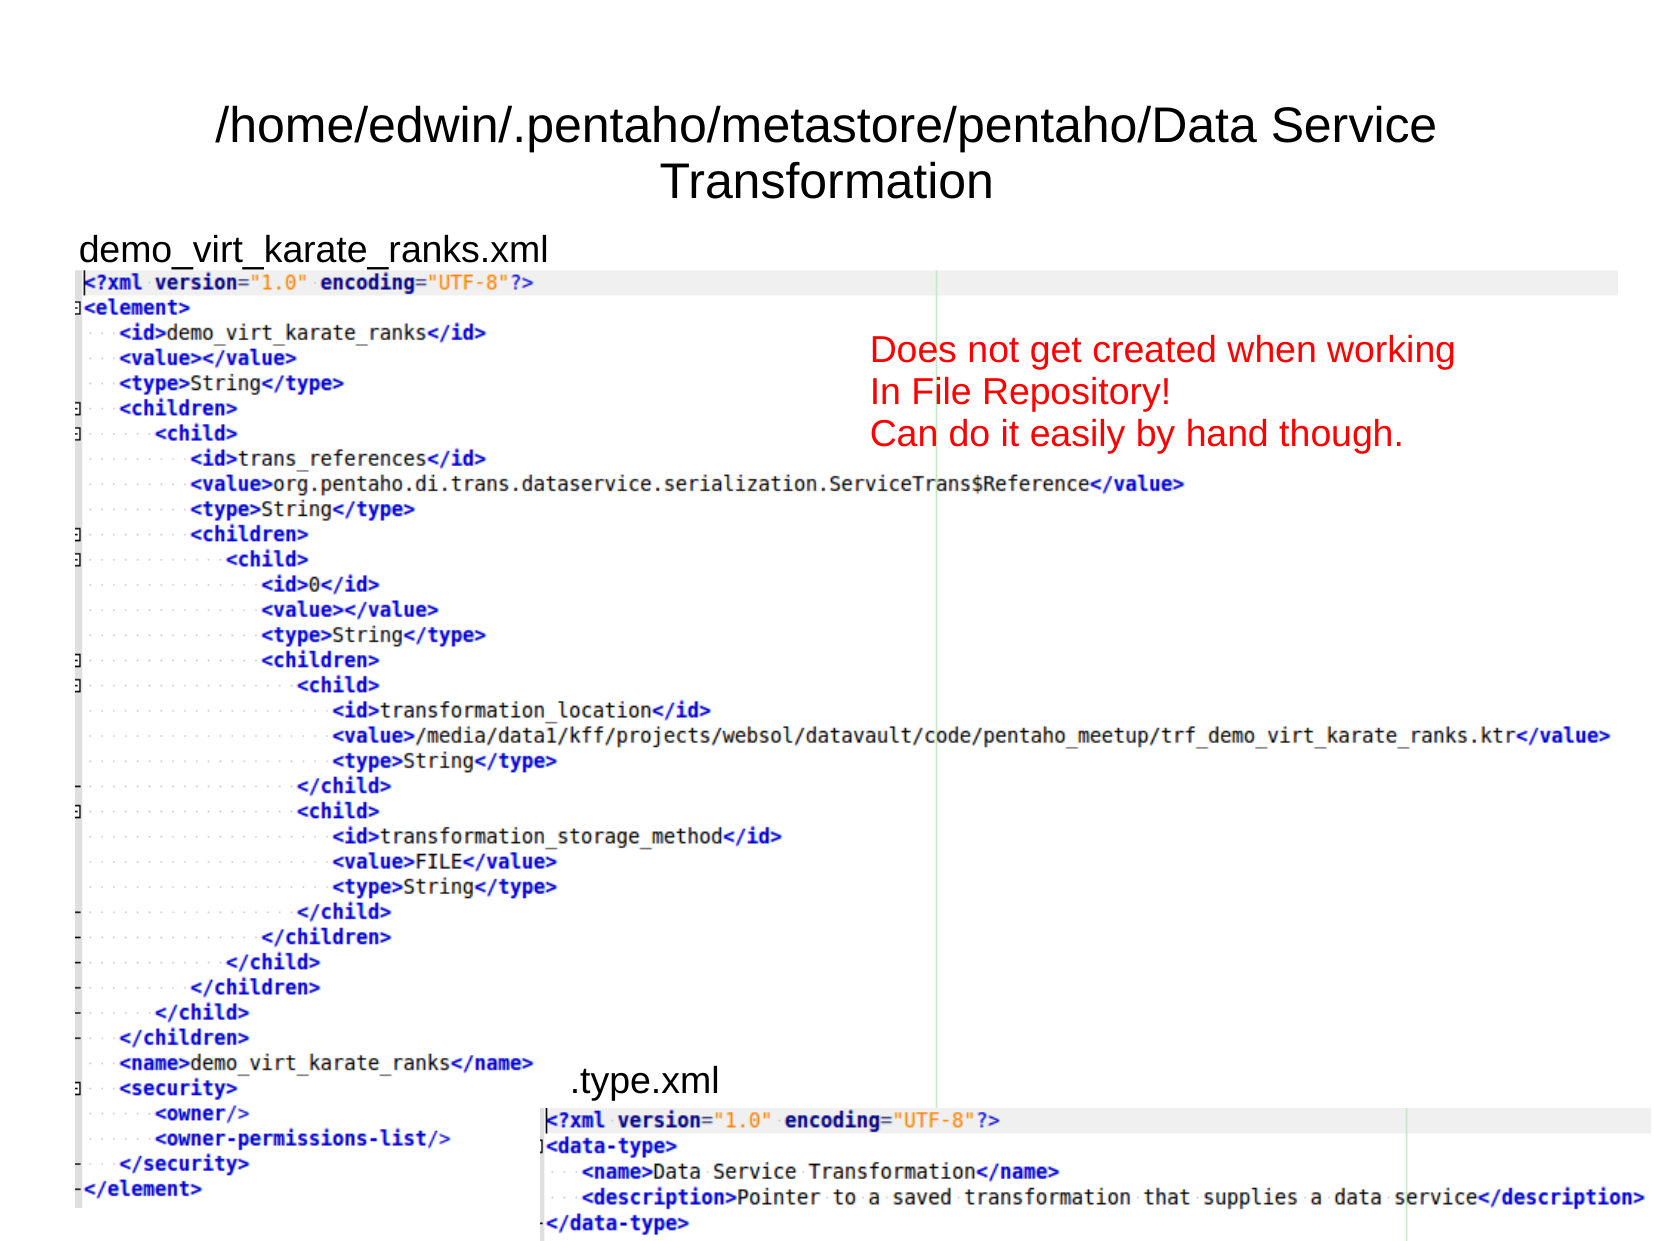

# /home/edwin/.pentaho/metastore/pentaho/Data Service Transformation
demo_virt_karate_ranks.xml
Does not get created when working
In File Repository!
Can do it easily by hand though.
.type.xml